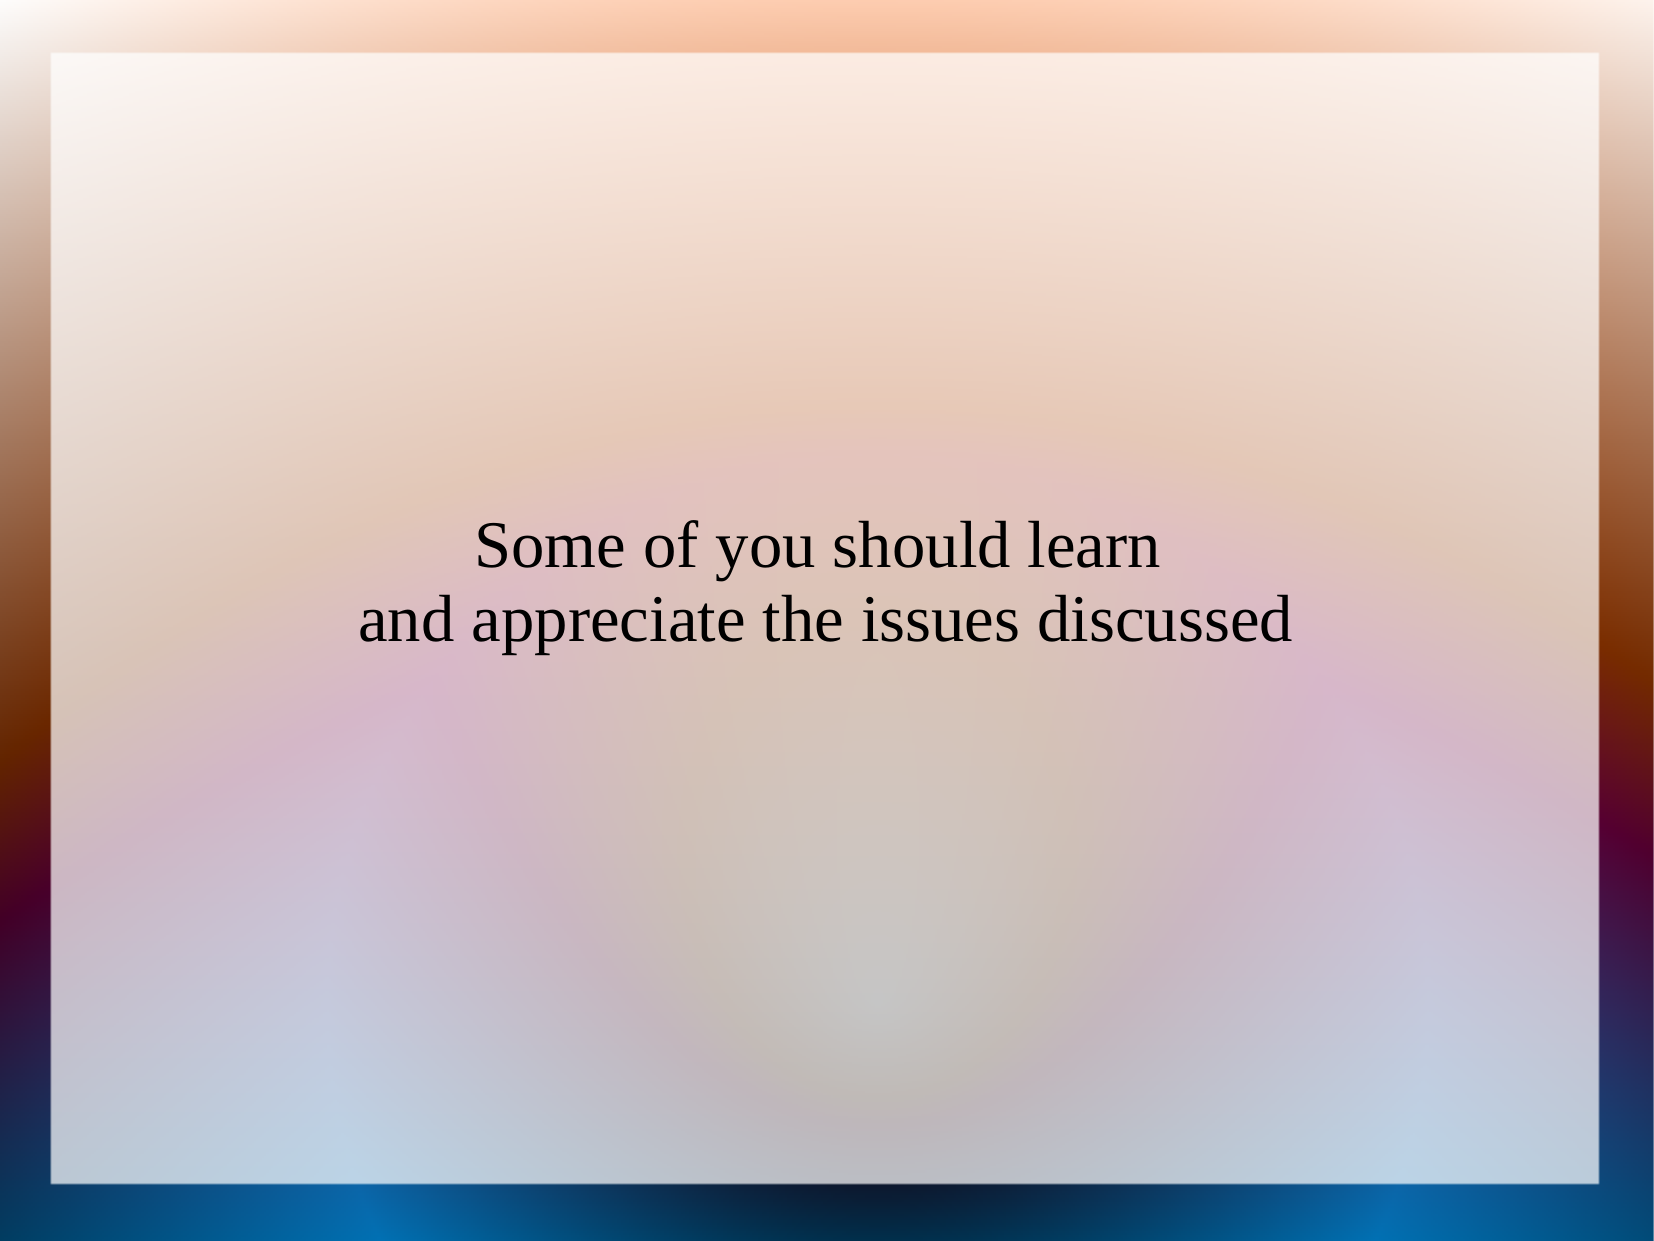

# Some of you should learn
and appreciate the issues discussed